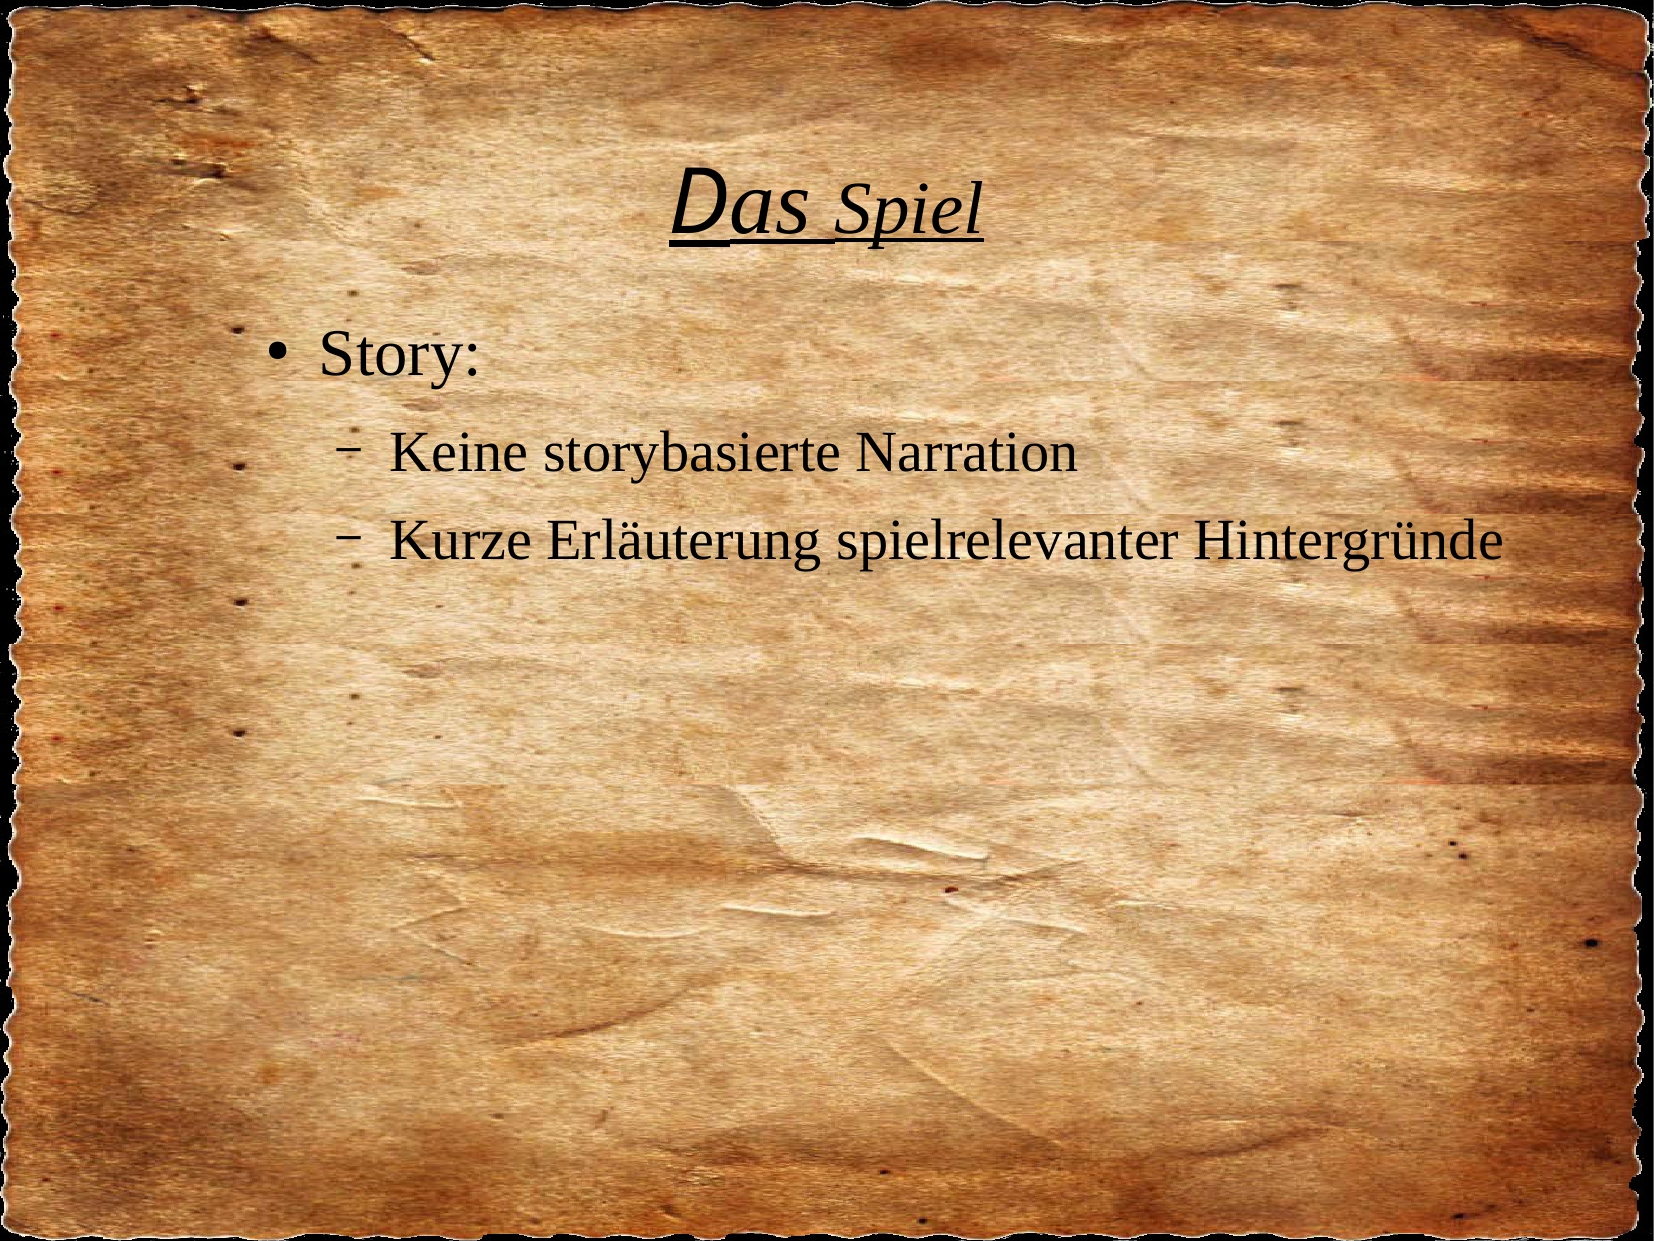

# Das Spiel
Story:
Keine storybasierte Narration
Kurze Erläuterung spielrelevanter Hintergründe